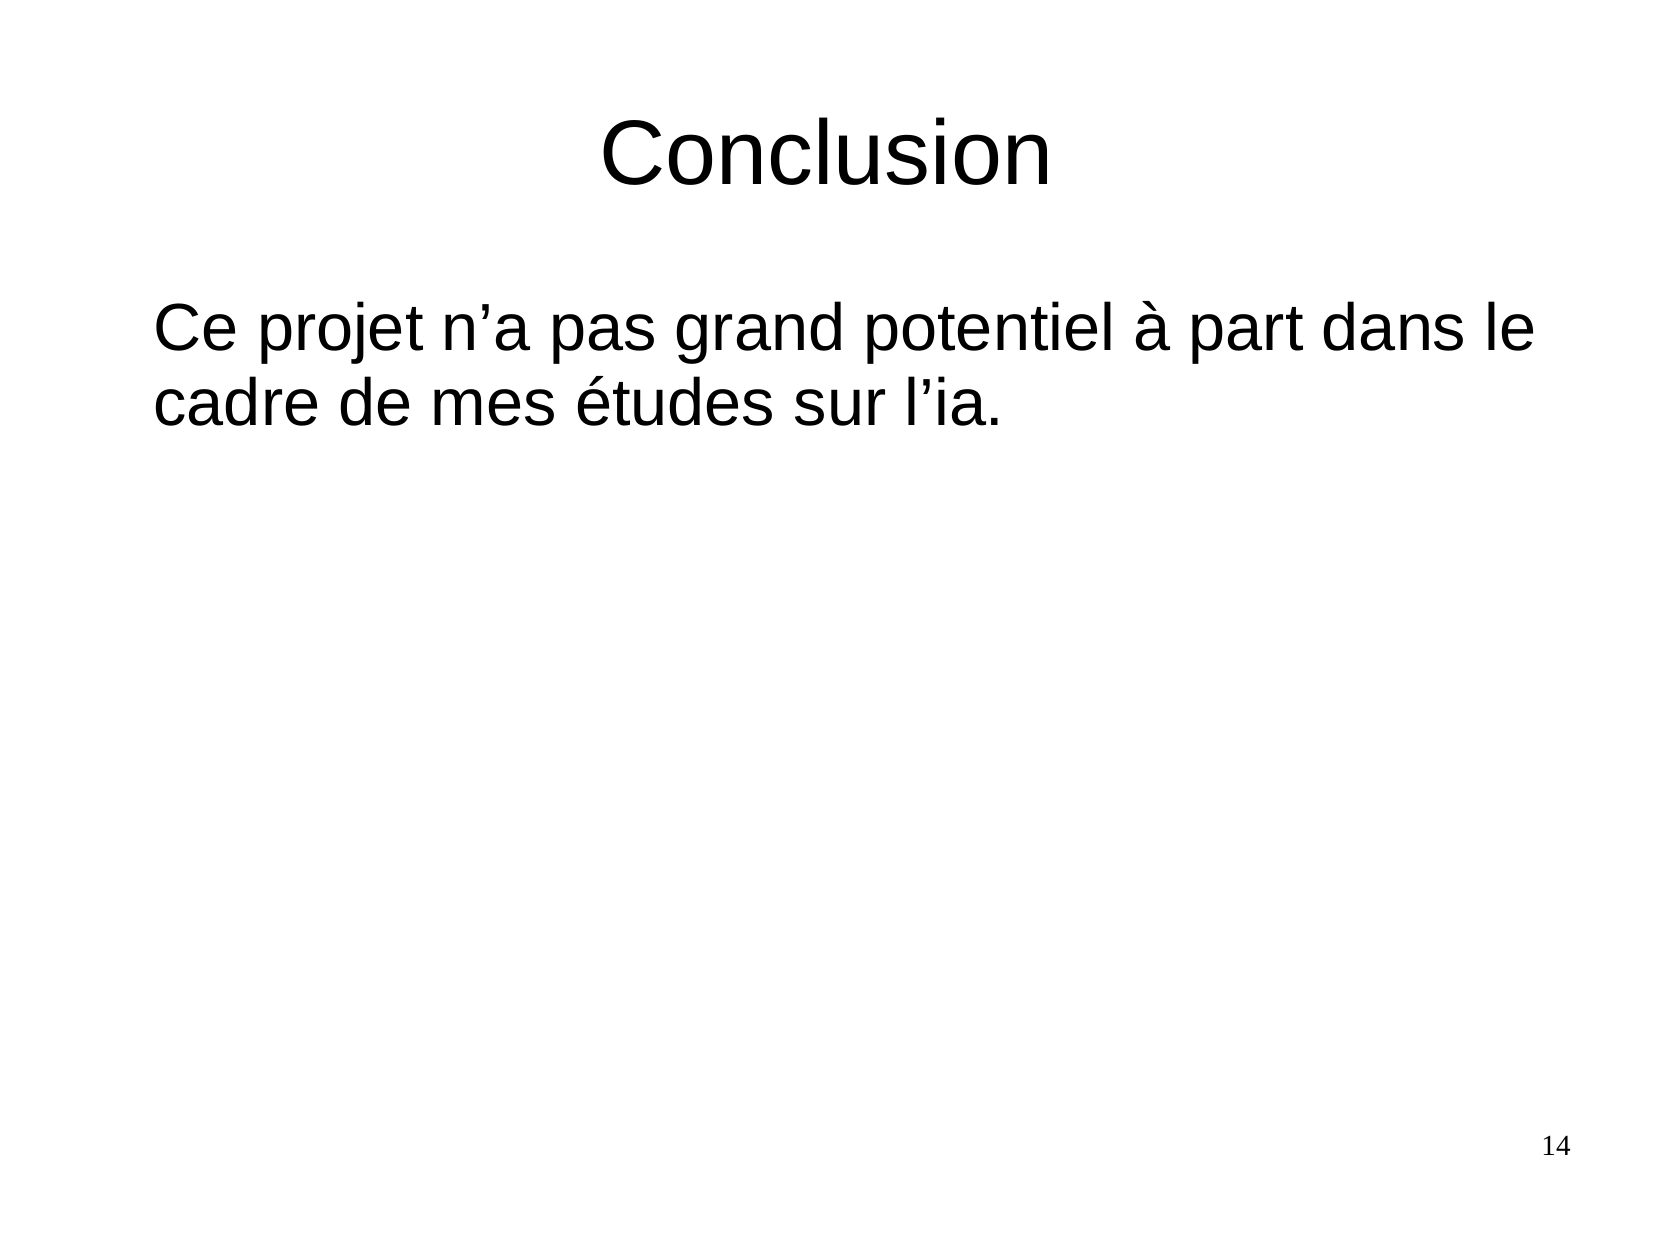

# Conclusion
Ce projet n’a pas grand potentiel à part dans le cadre de mes études sur l’ia.
14